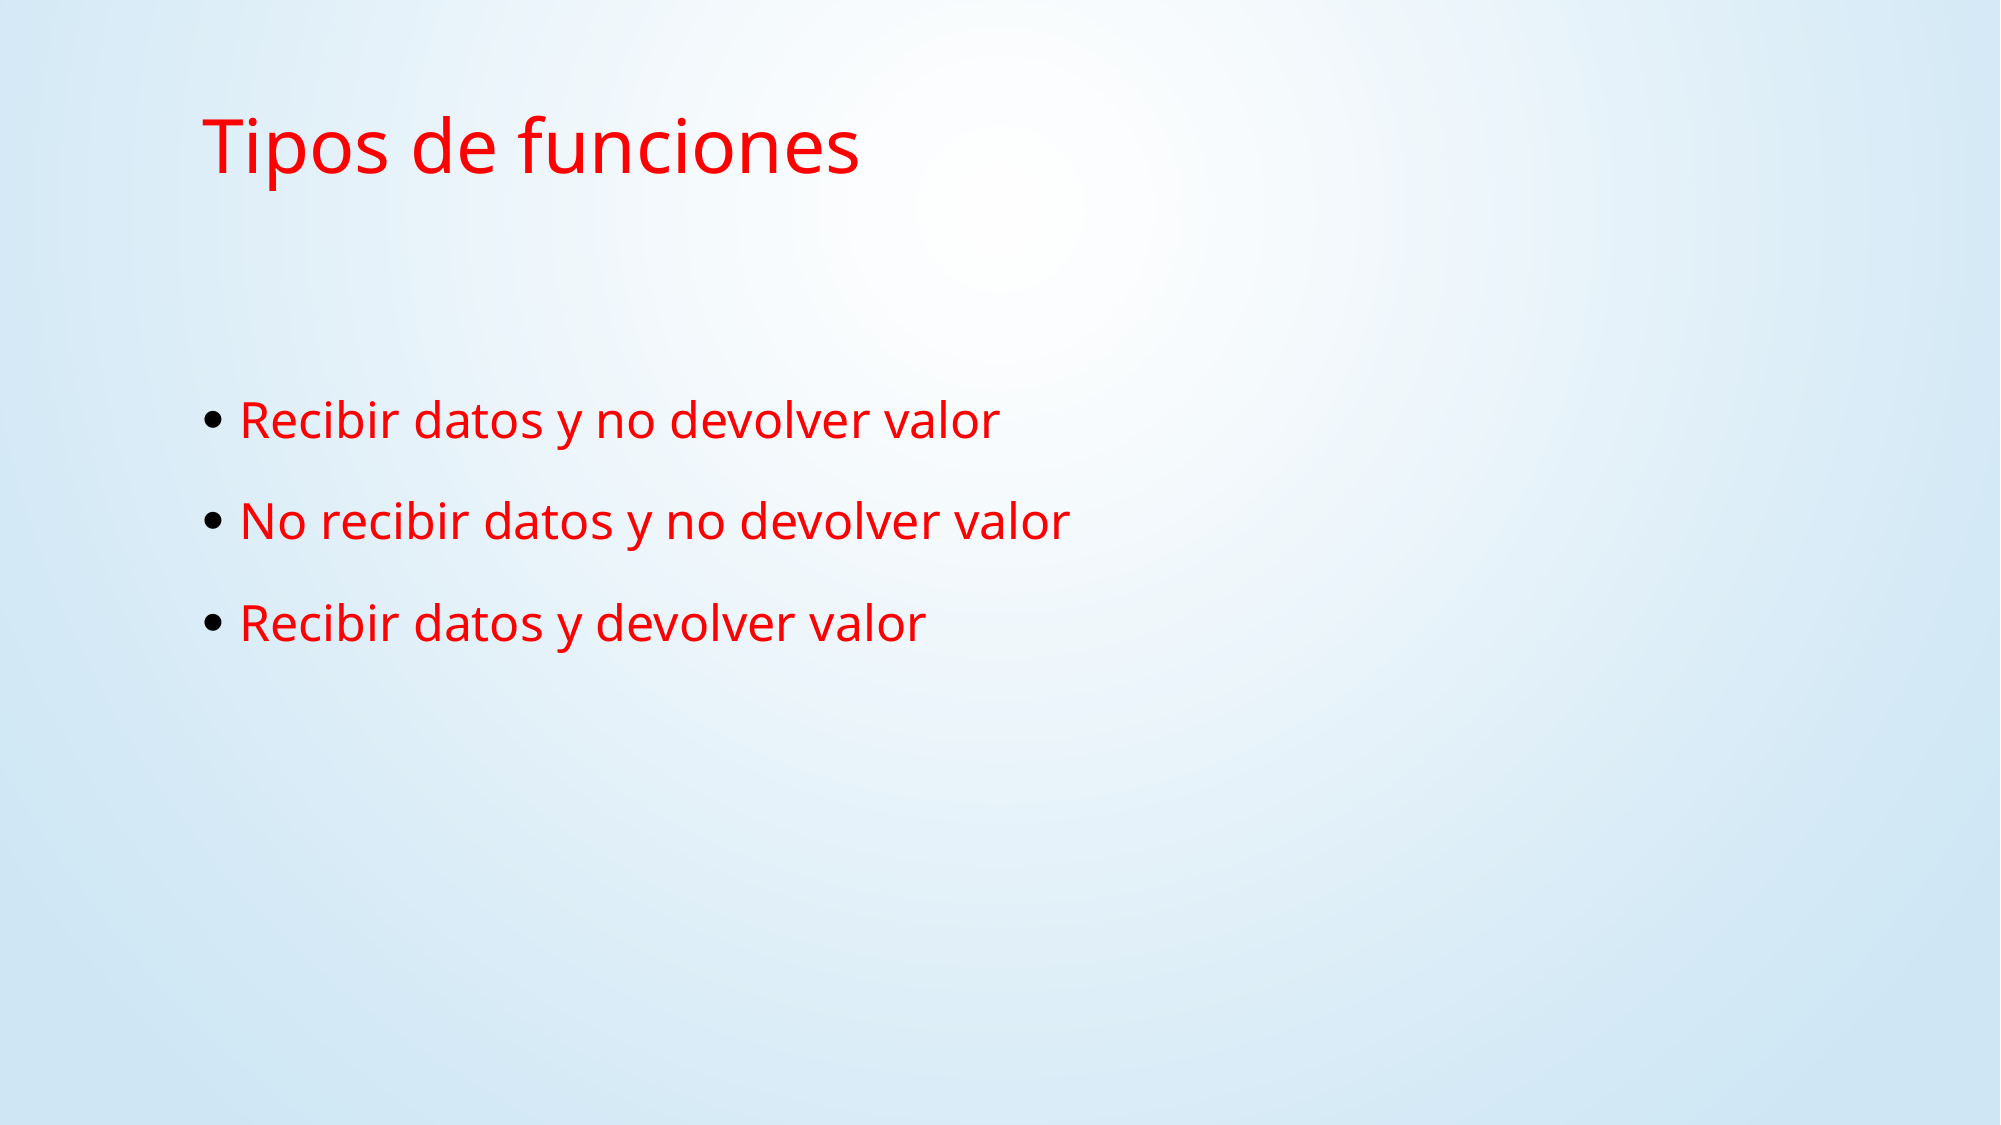

# Tipos de funciones
Recibir datos y no devolver valor
No recibir datos y no devolver valor
Recibir datos y devolver valor